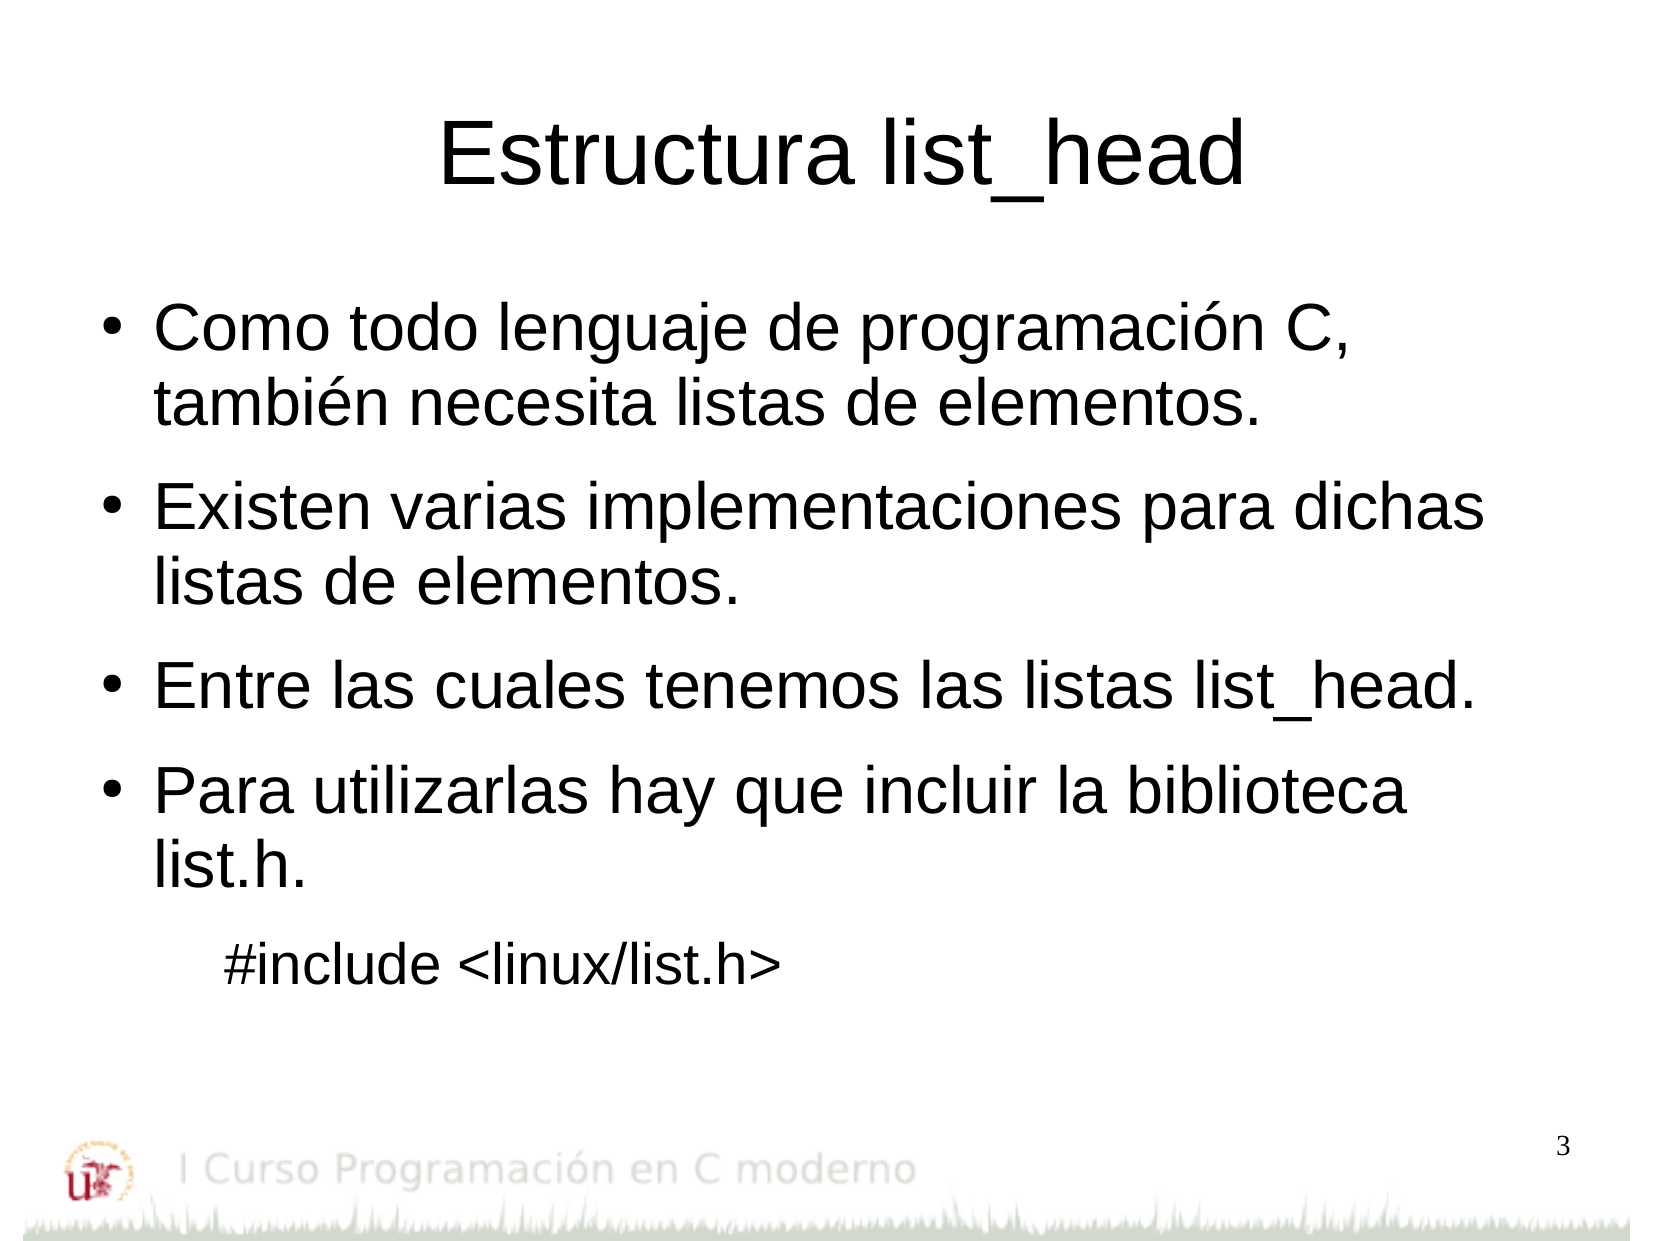

# Estructura list_head
Como todo lenguaje de programación C, también necesita listas de elementos.
Existen varias implementaciones para dichas listas de elementos.
Entre las cuales tenemos las listas list_head.
Para utilizarlas hay que incluir la biblioteca list.h.
#include <linux/list.h>
3